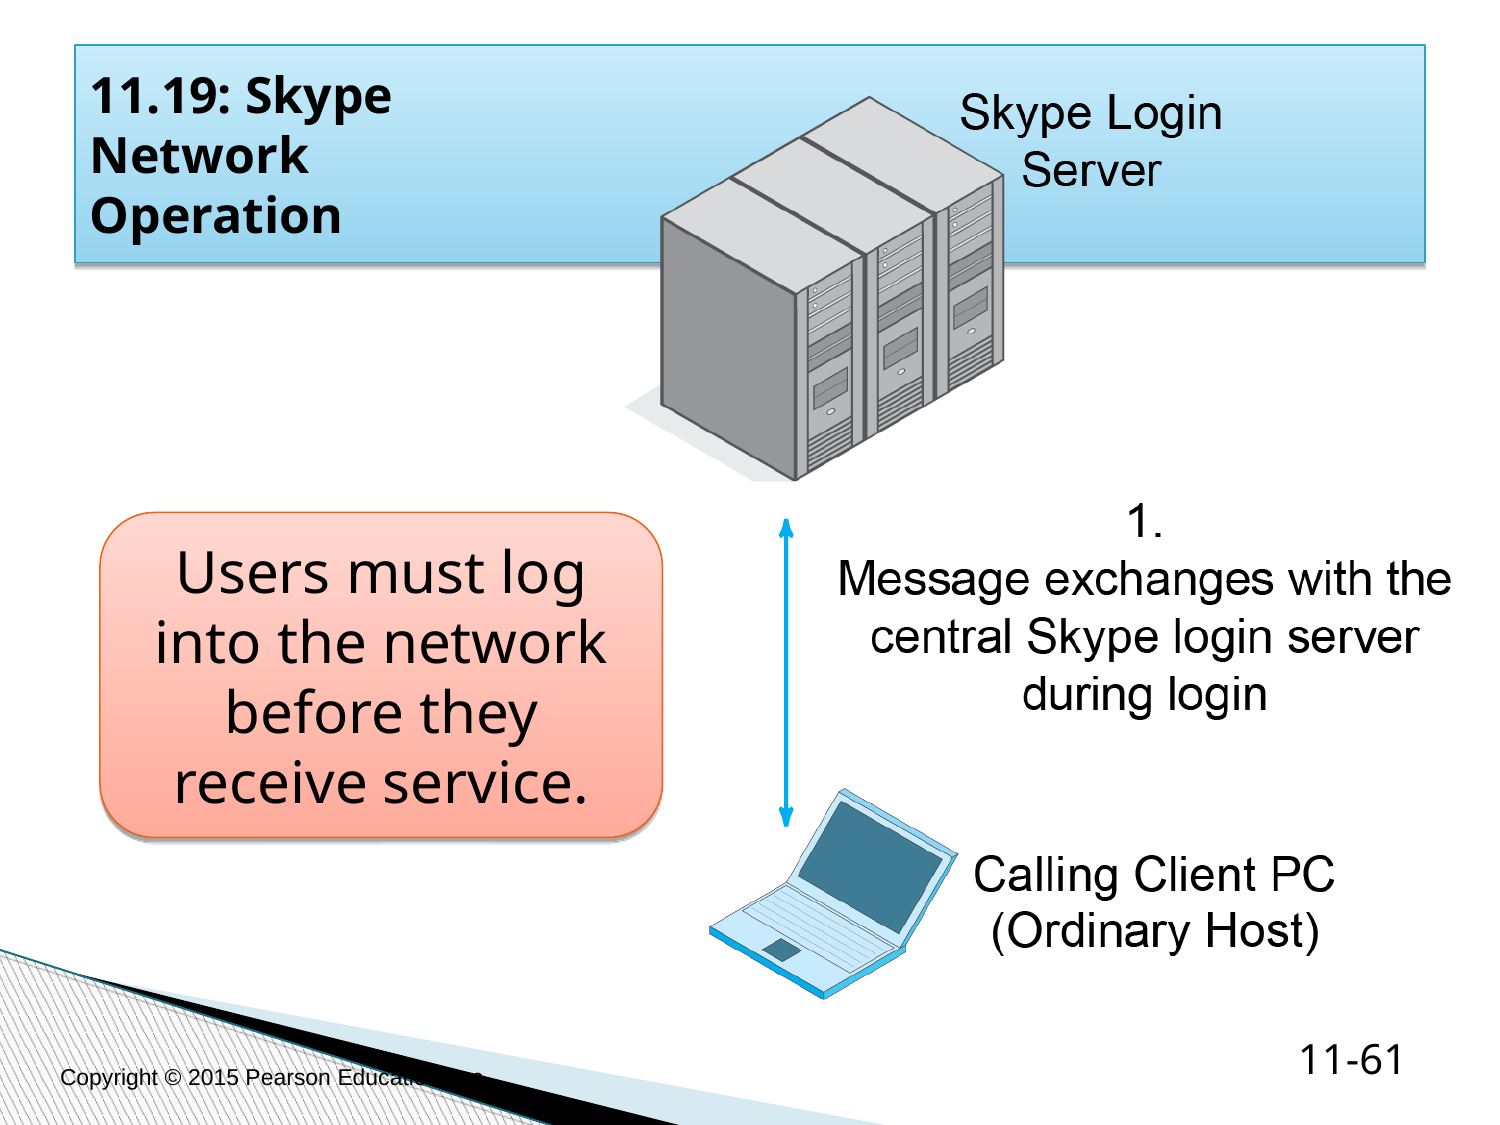

# 11.19: Skype Network Operation
Users must log into the network before they receive service.
Copyright © 2015 Pearson Education, Inc.